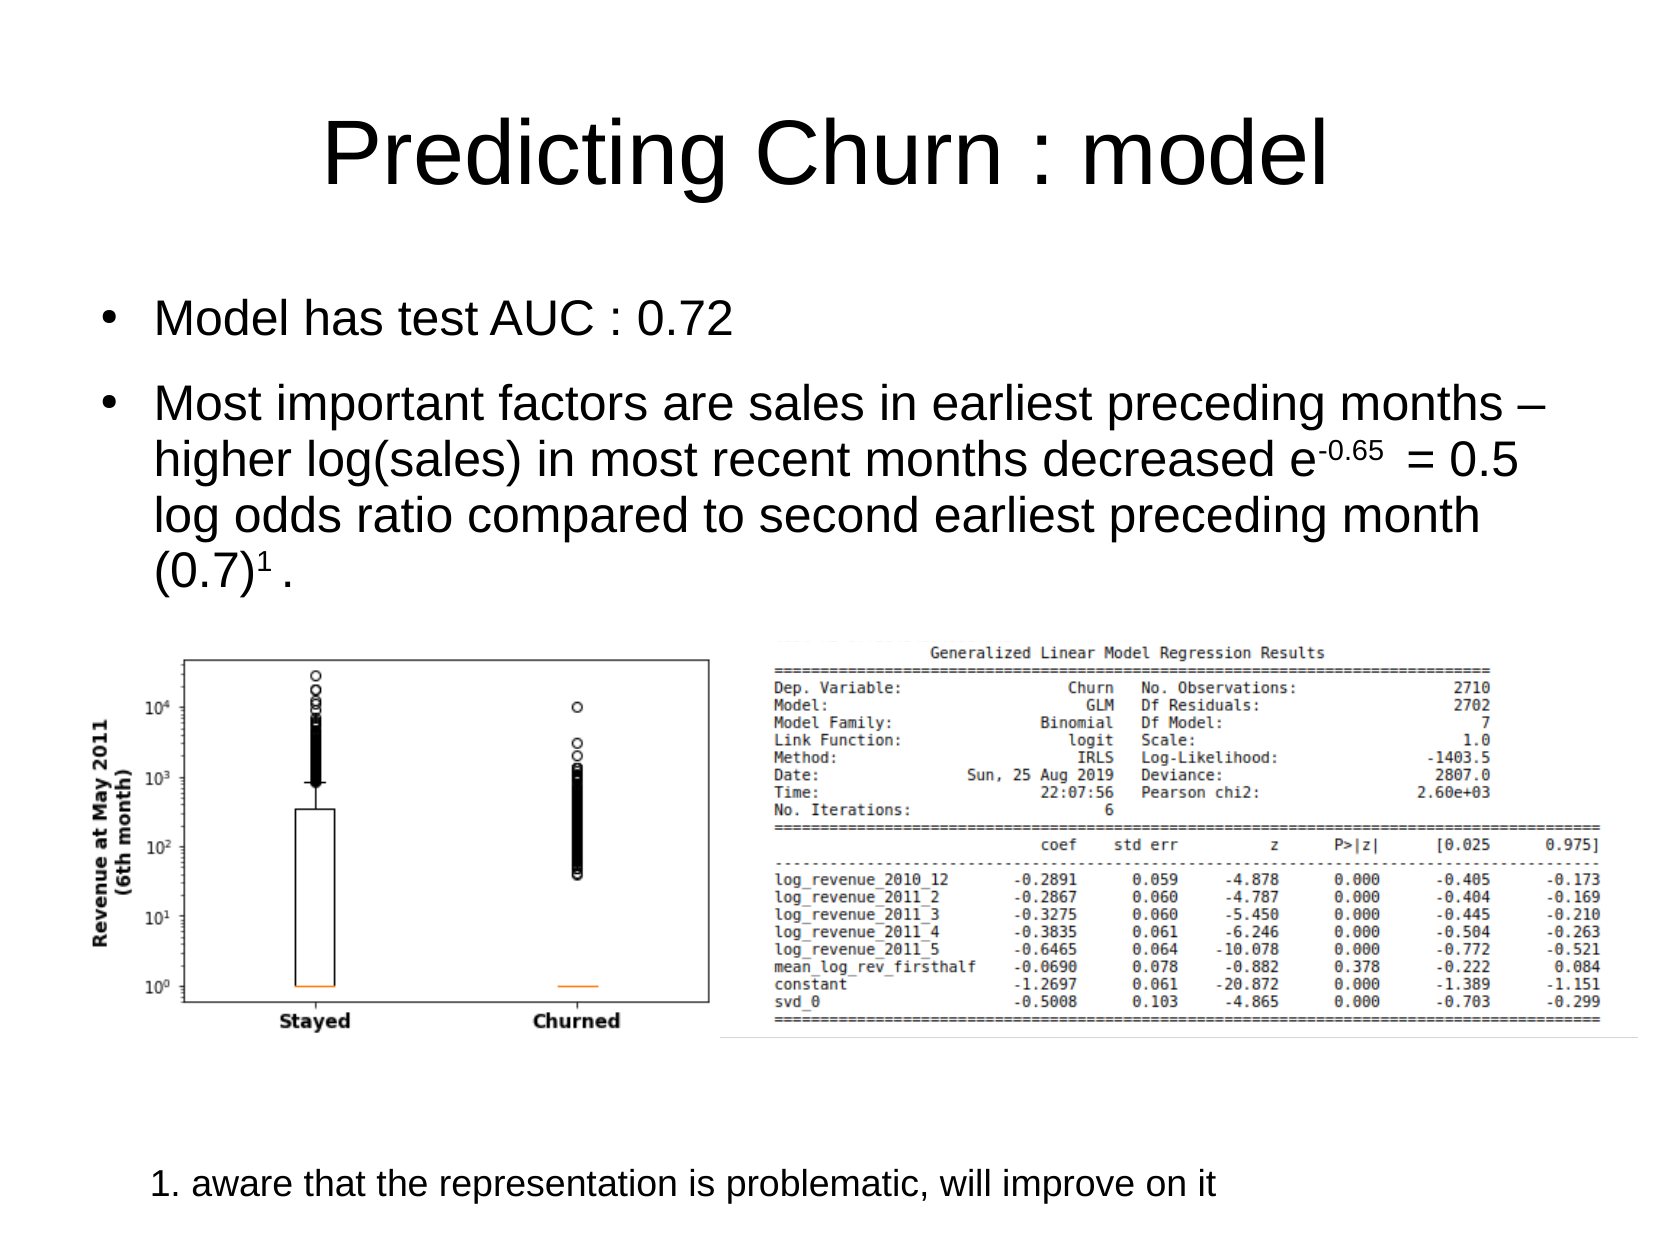

# Predicting Churn : model
Model has test AUC : 0.72
Most important factors are sales in earliest preceding months – higher log(sales) in most recent months decreased e-0.65 = 0.5 log odds ratio compared to second earliest preceding month (0.7)1 .
1. aware that the representation is problematic, will improve on it